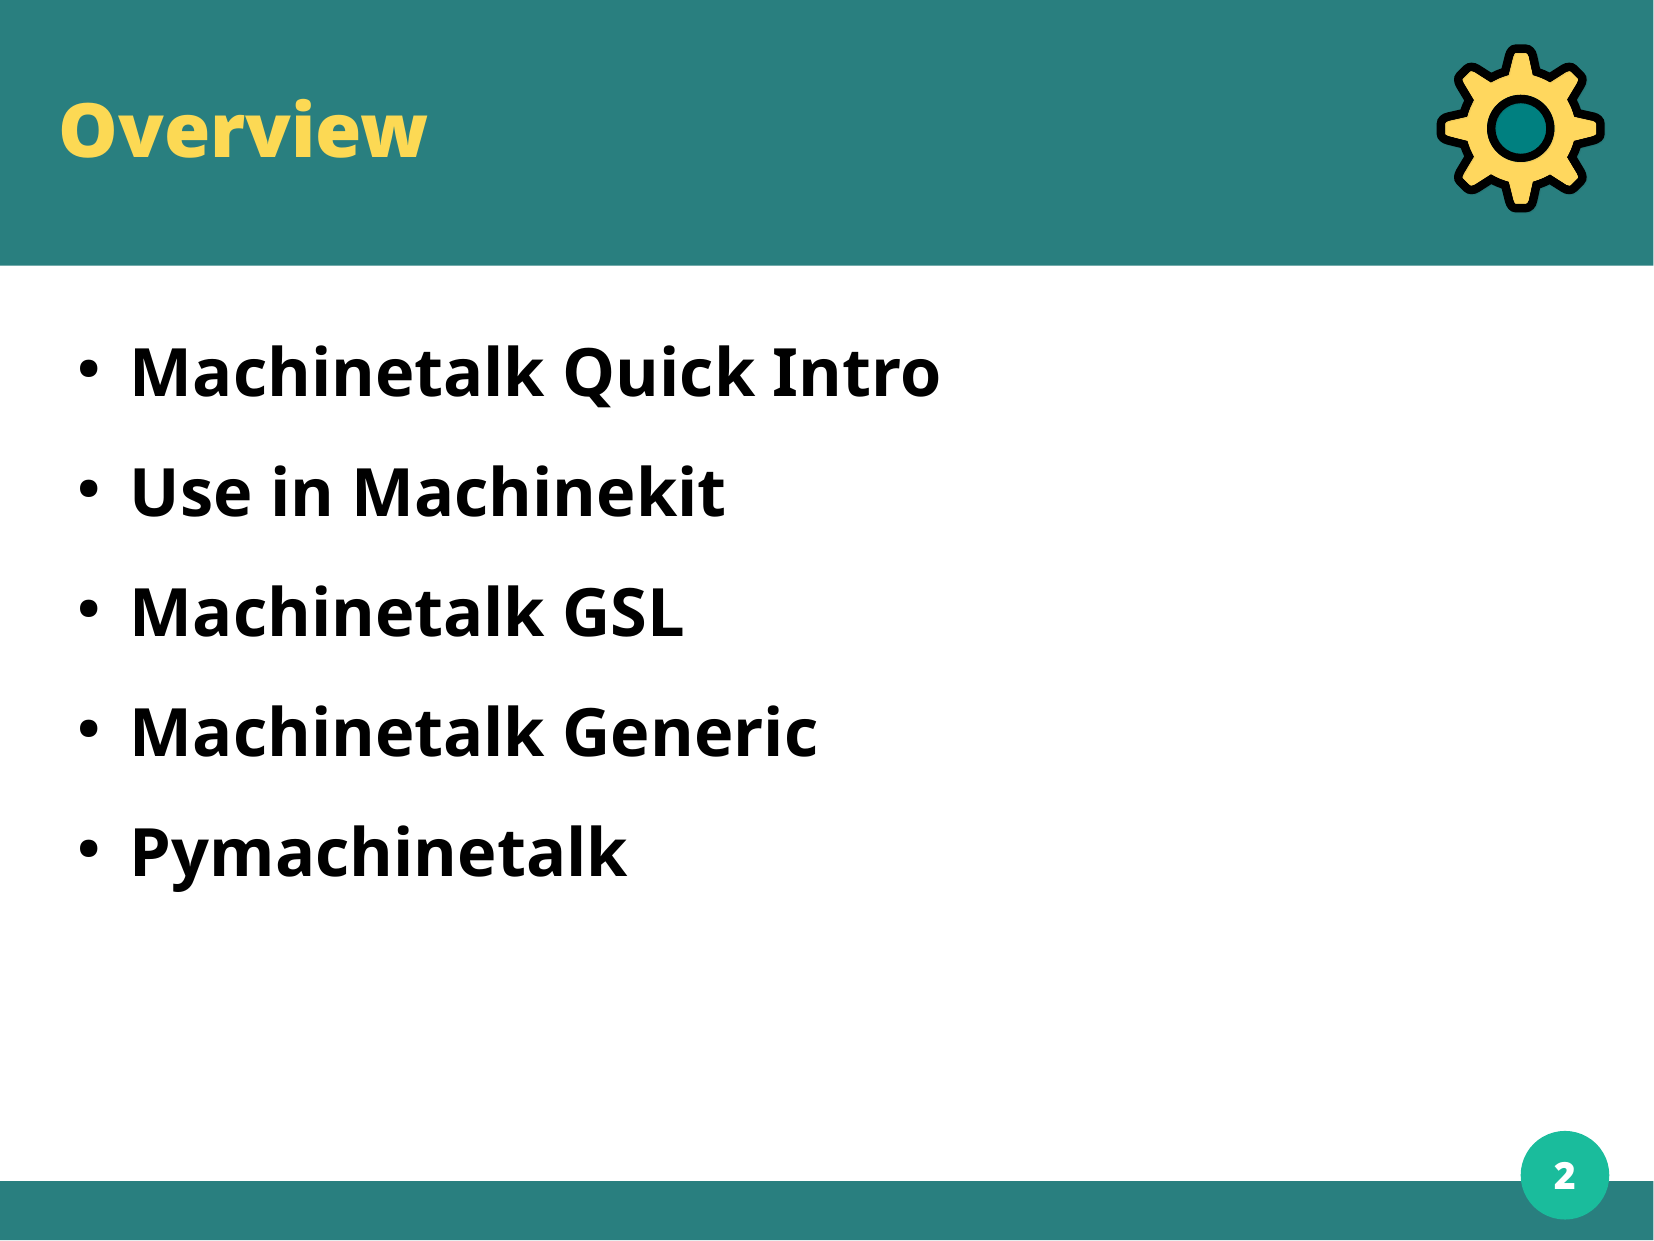

# Overview
Machinetalk Quick Intro
Use in Machinekit
Machinetalk GSL
Machinetalk Generic
Pymachinetalk
2